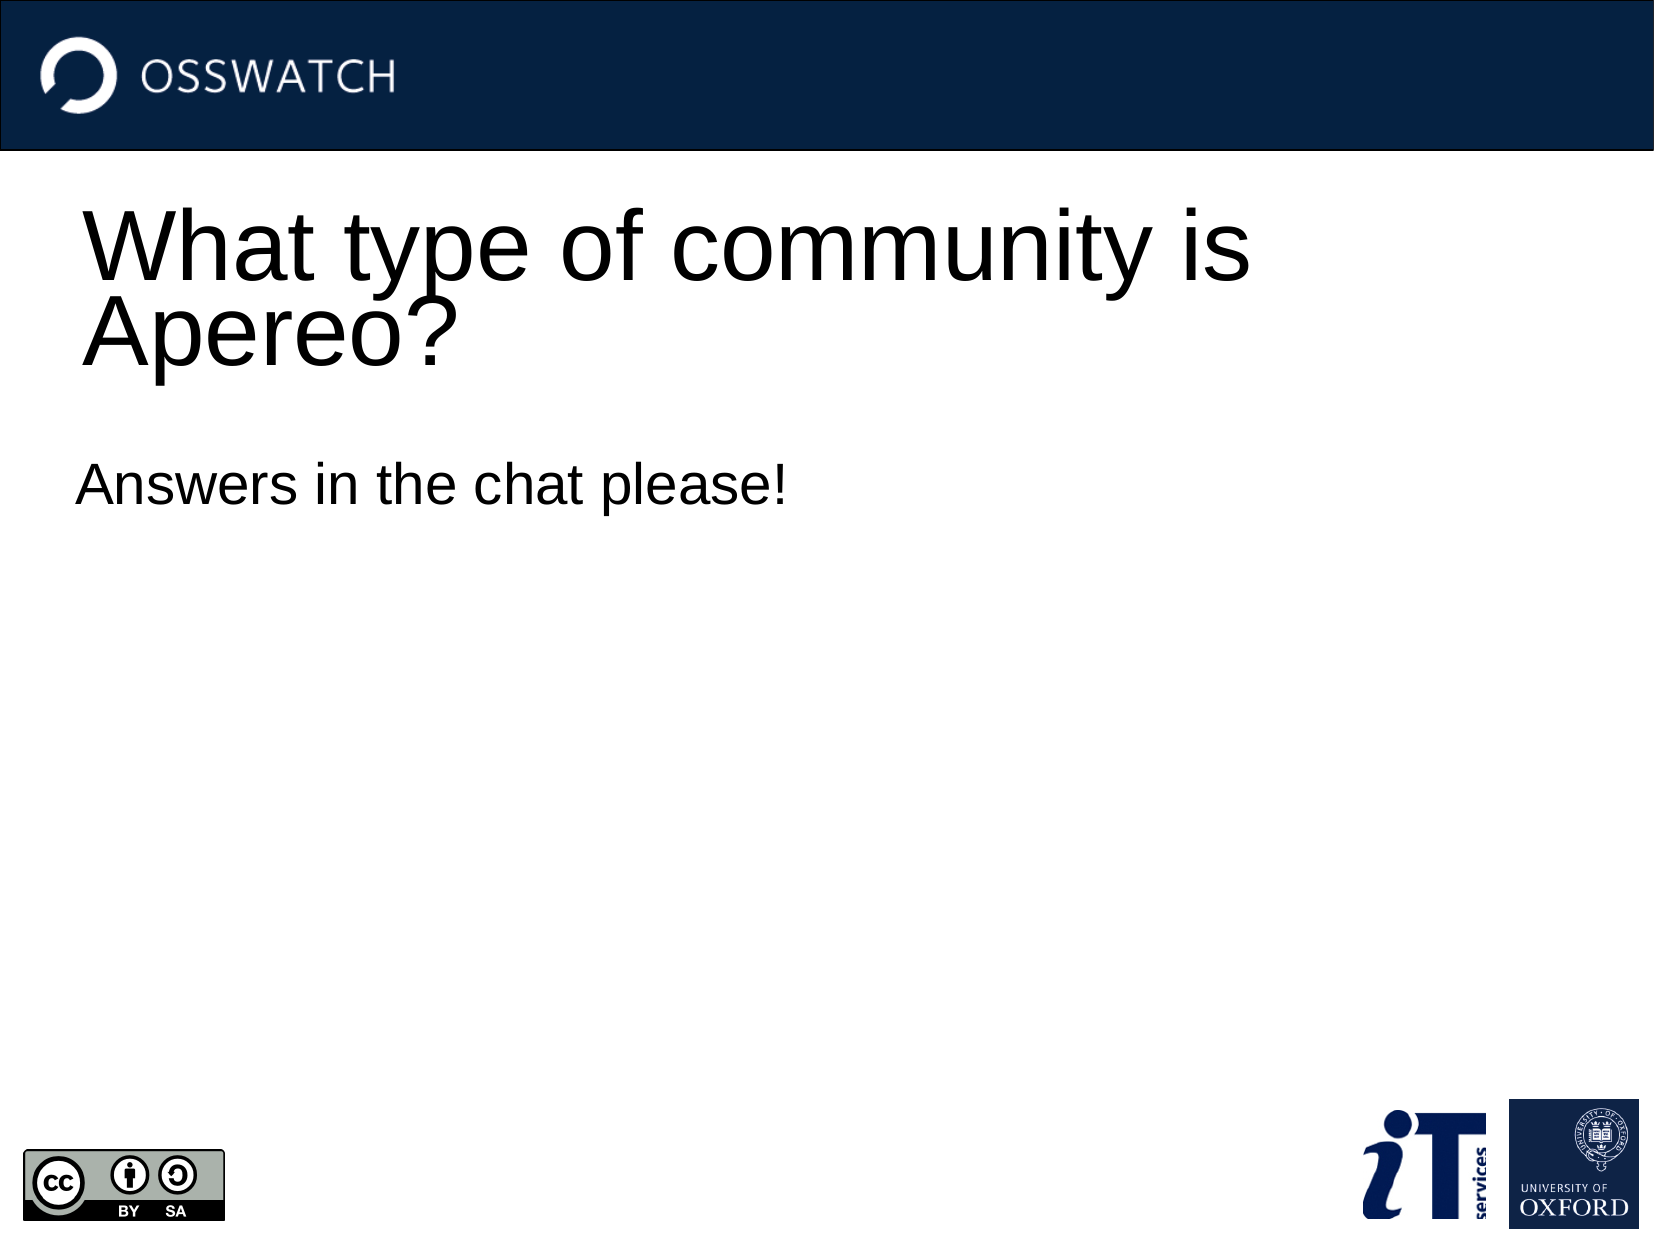

What type of community is Apereo?
Answers in the chat please!